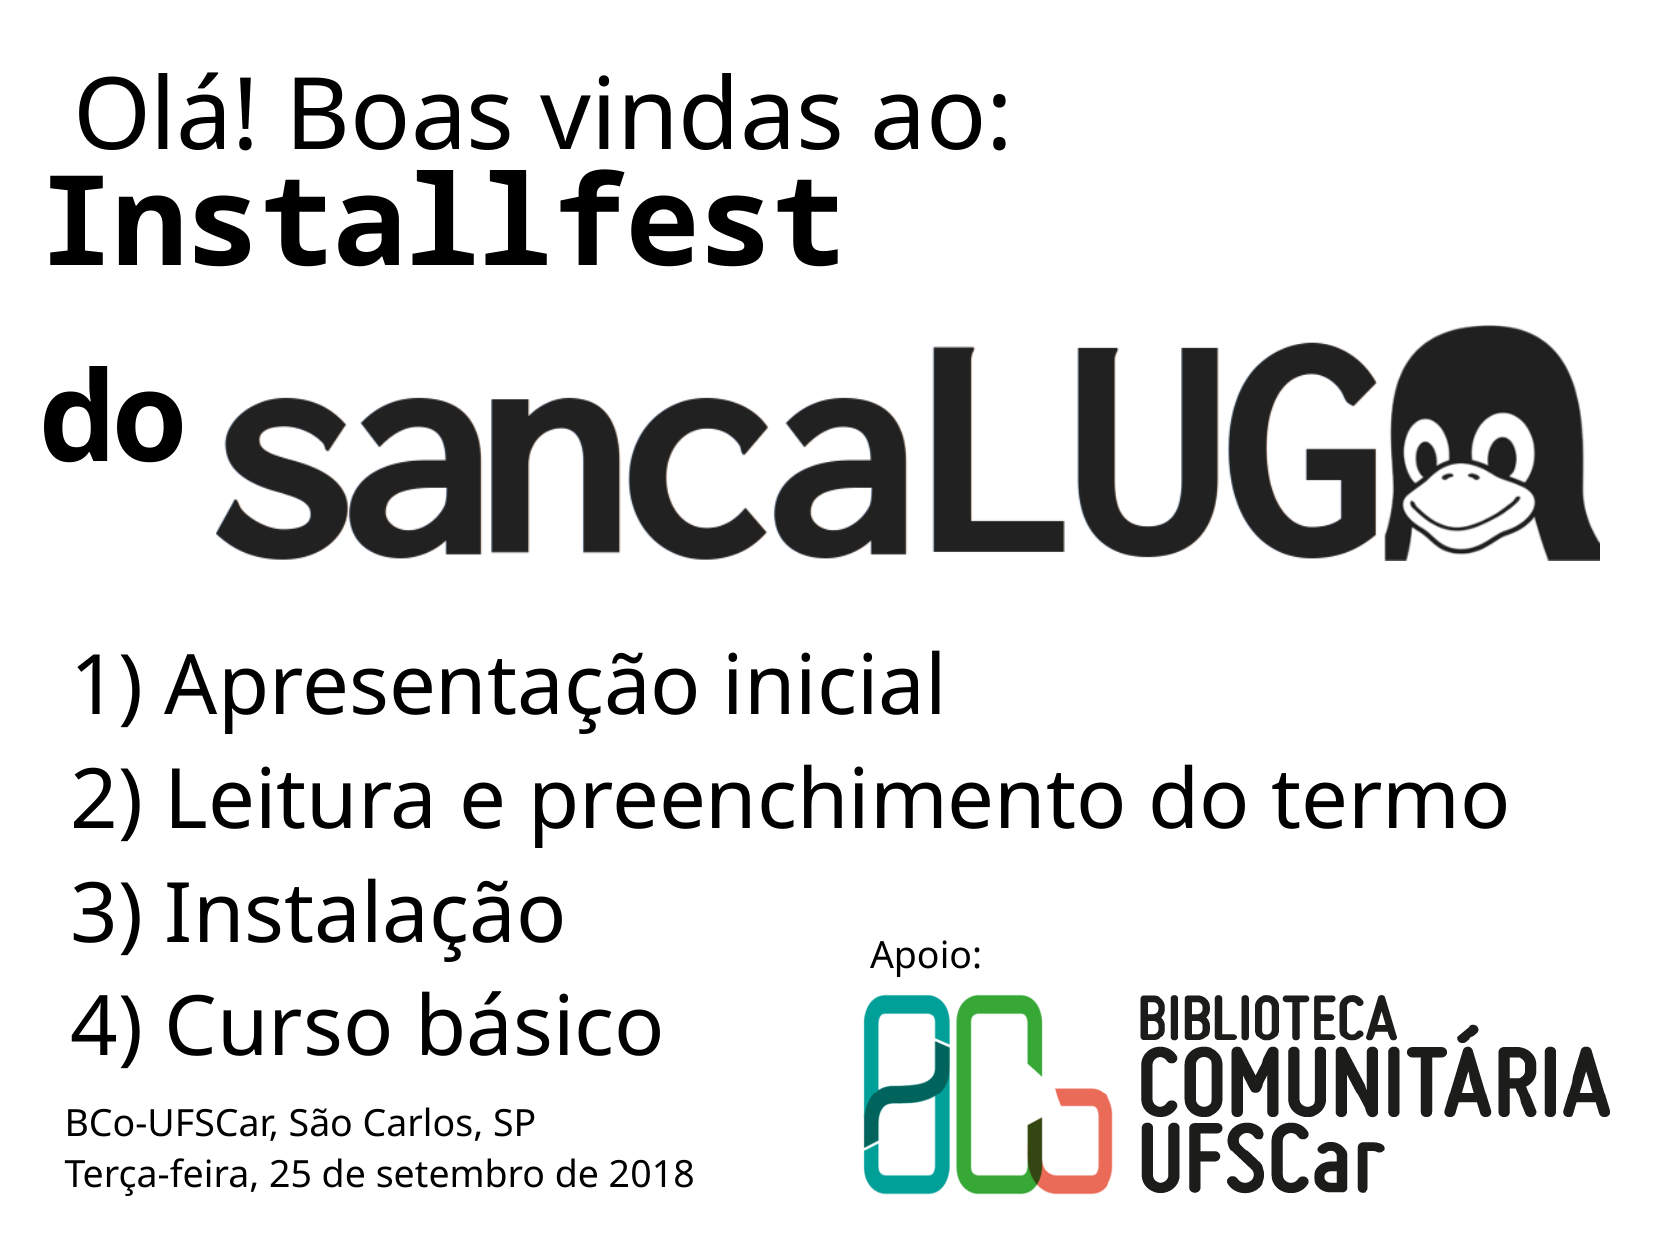

Olá! Boas vindas ao:
# Installfest do
1) Apresentação inicial
2) Leitura e preenchimento do termo
3) Instalação
4) Curso básico
Apoio:
BCo-UFSCar, São Carlos, SP
Terça-feira, 25 de setembro de 2018